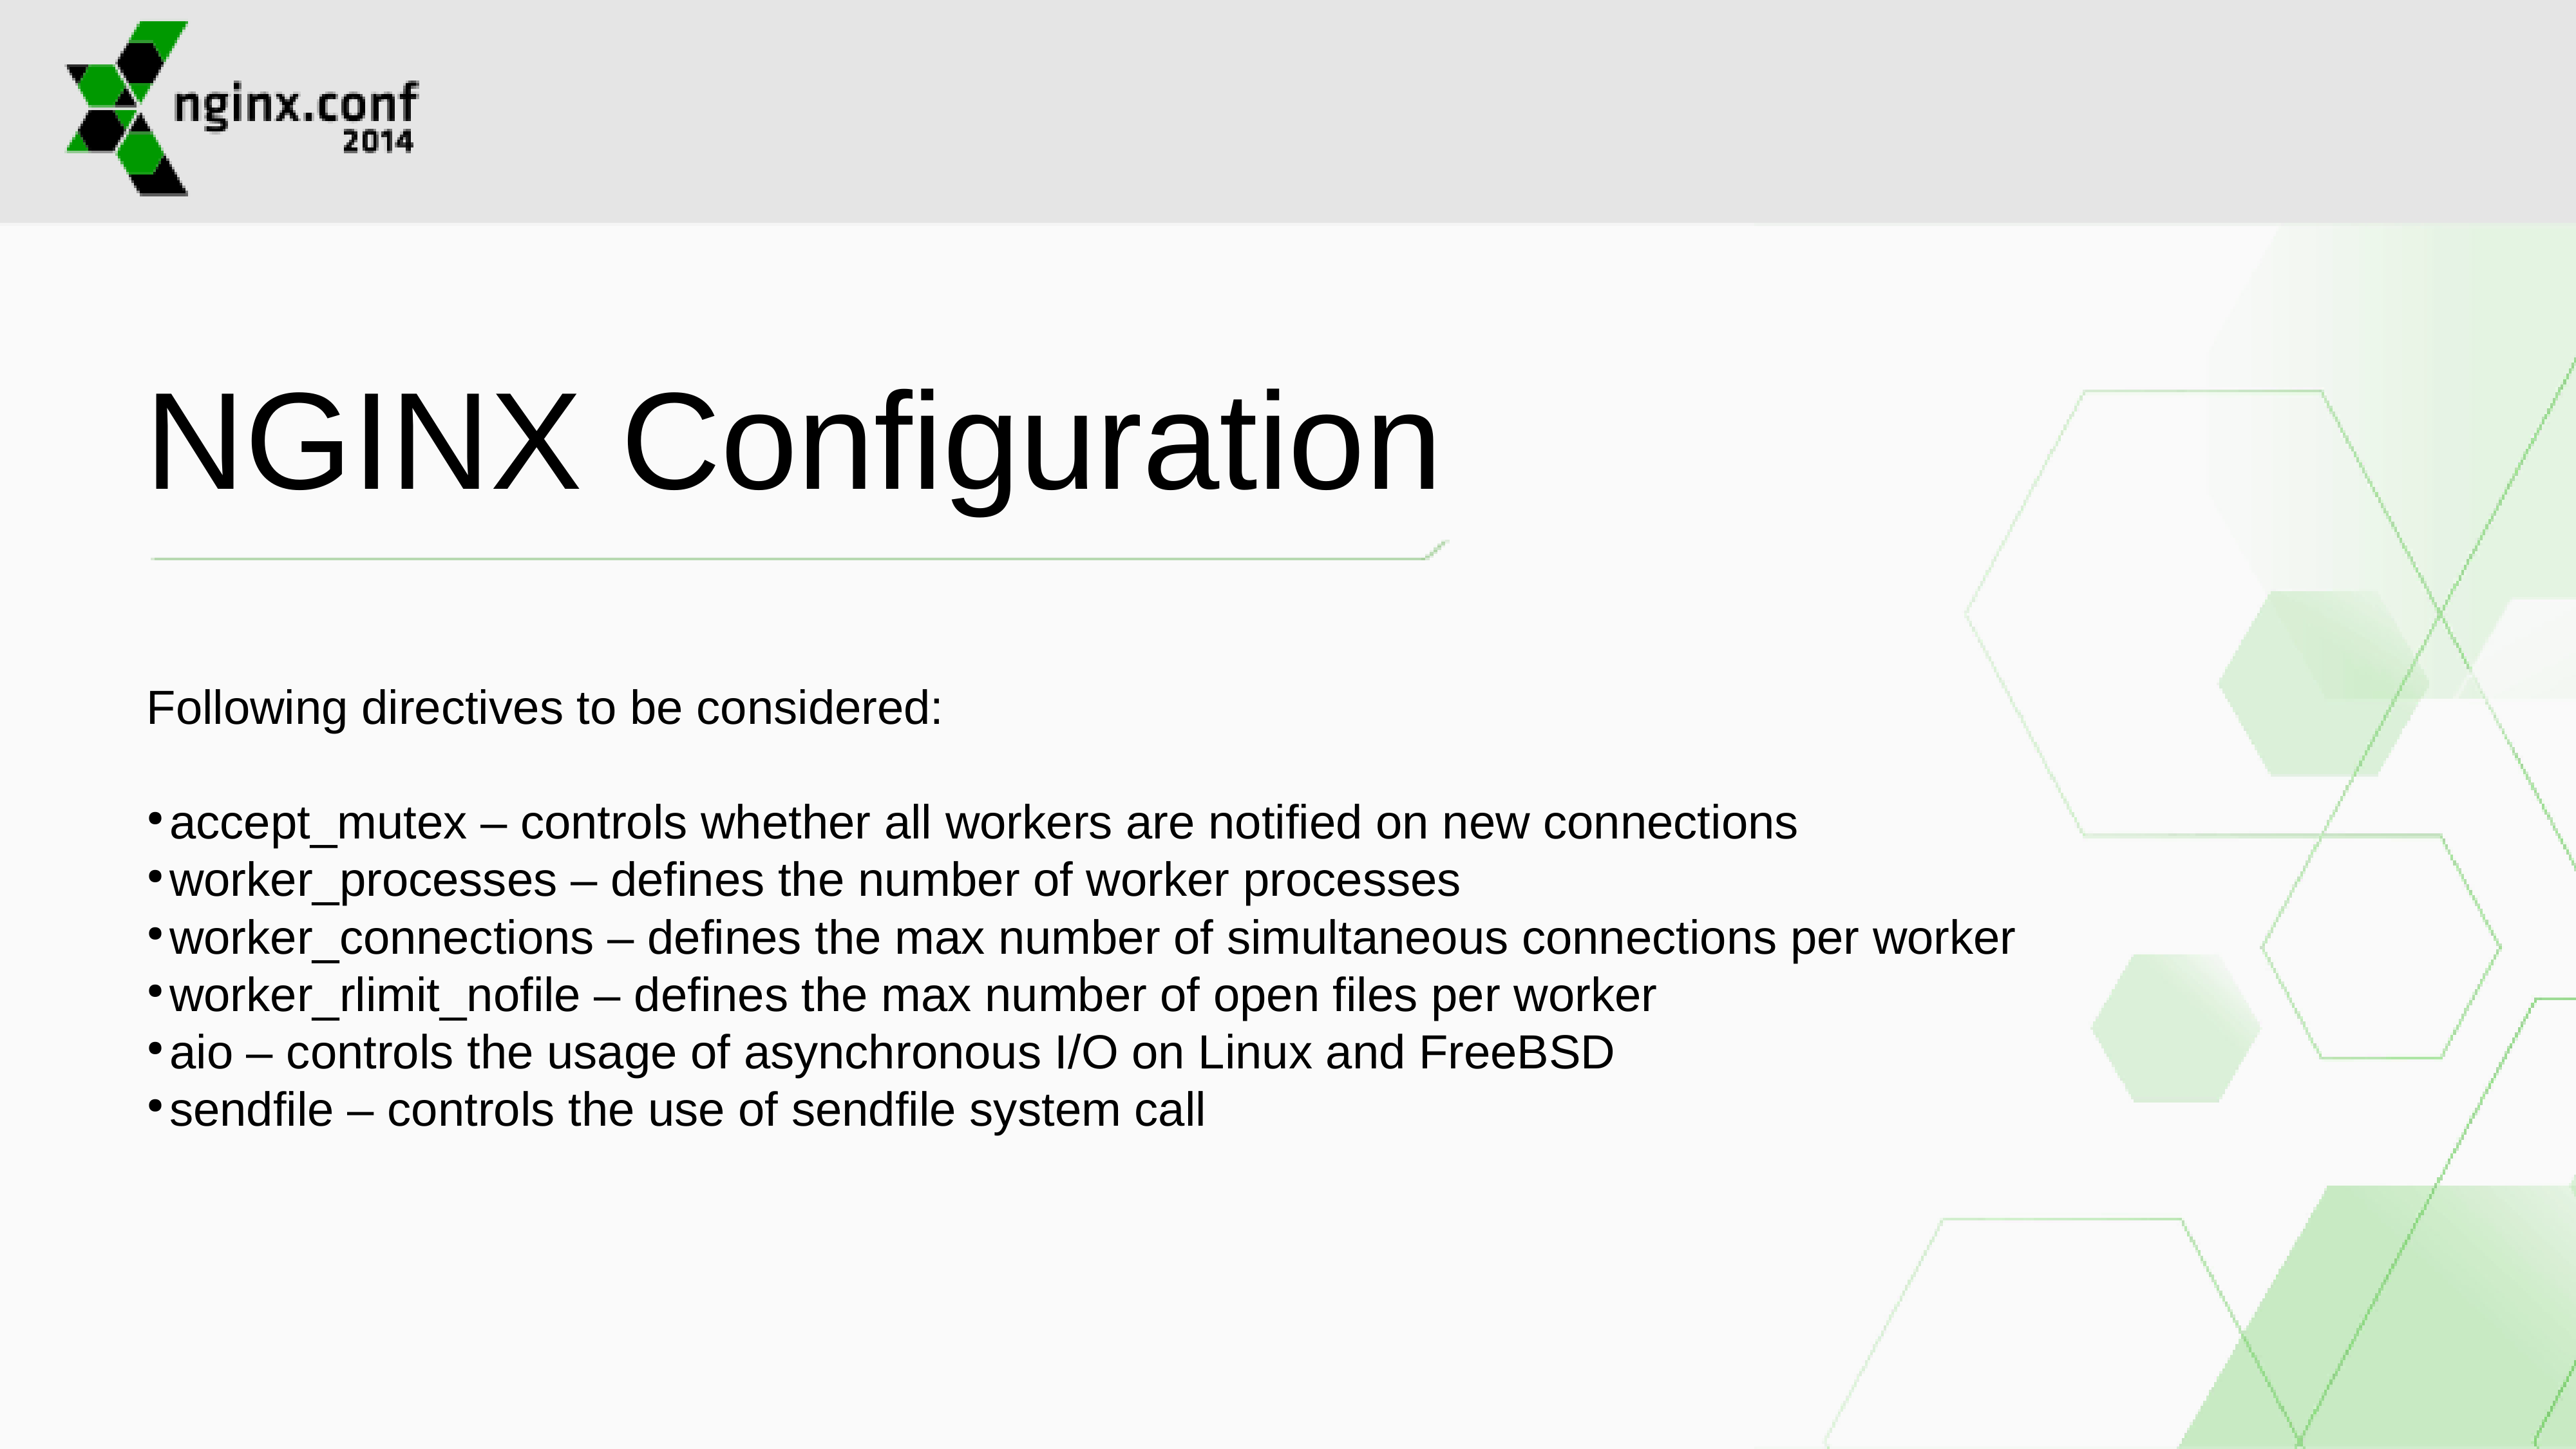

# NGINX Configuration
Following directives to be considered:
accept_mutex – controls whether all workers are notified on new connections
worker_processes – defines the number of worker processes
worker_connections – defines the max number of simultaneous connections per worker
worker_rlimit_nofile – defines the max number of open files per worker
aio – controls the usage of asynchronous I/O on Linux and FreeBSD
sendfile – controls the use of sendfile system call